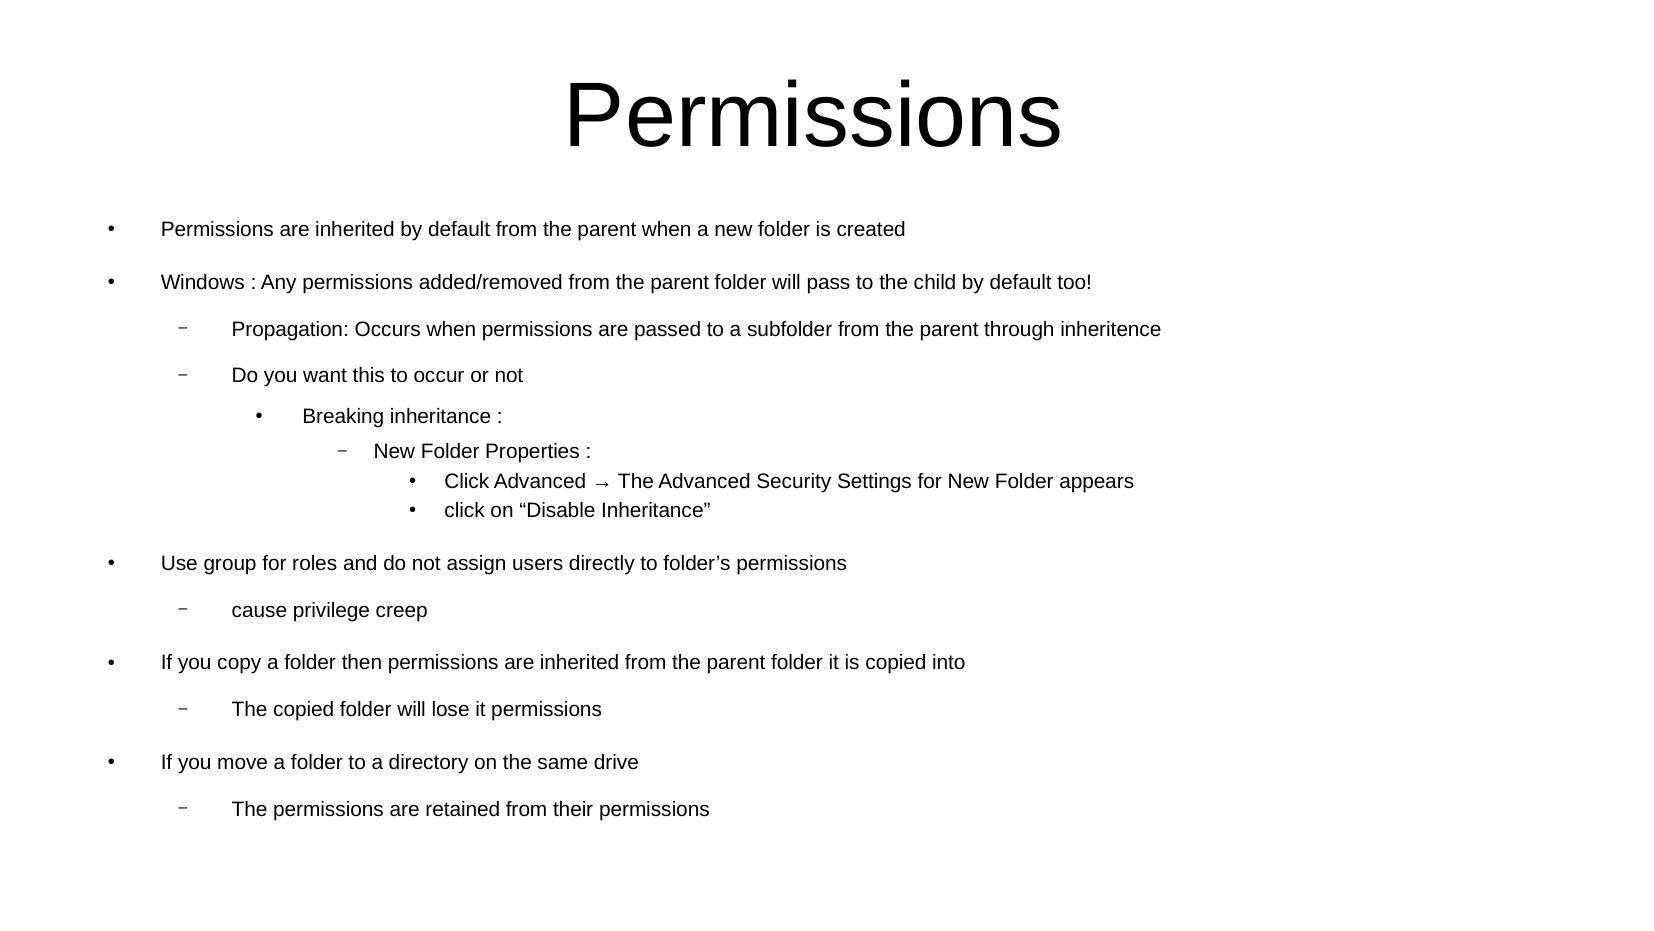

# Permissions
Permissions are inherited by default from the parent when a new folder is created
Windows : Any permissions added/removed from the parent folder will pass to the child by default too!
Propagation: Occurs when permissions are passed to a subfolder from the parent through inheritence
Do you want this to occur or not
Breaking inheritance :
New Folder Properties :
Click Advanced → The Advanced Security Settings for New Folder appears
click on “Disable Inheritance”
Use group for roles and do not assign users directly to folder’s permissions
cause privilege creep
If you copy a folder then permissions are inherited from the parent folder it is copied into
The copied folder will lose it permissions
If you move a folder to a directory on the same drive
The permissions are retained from their permissions